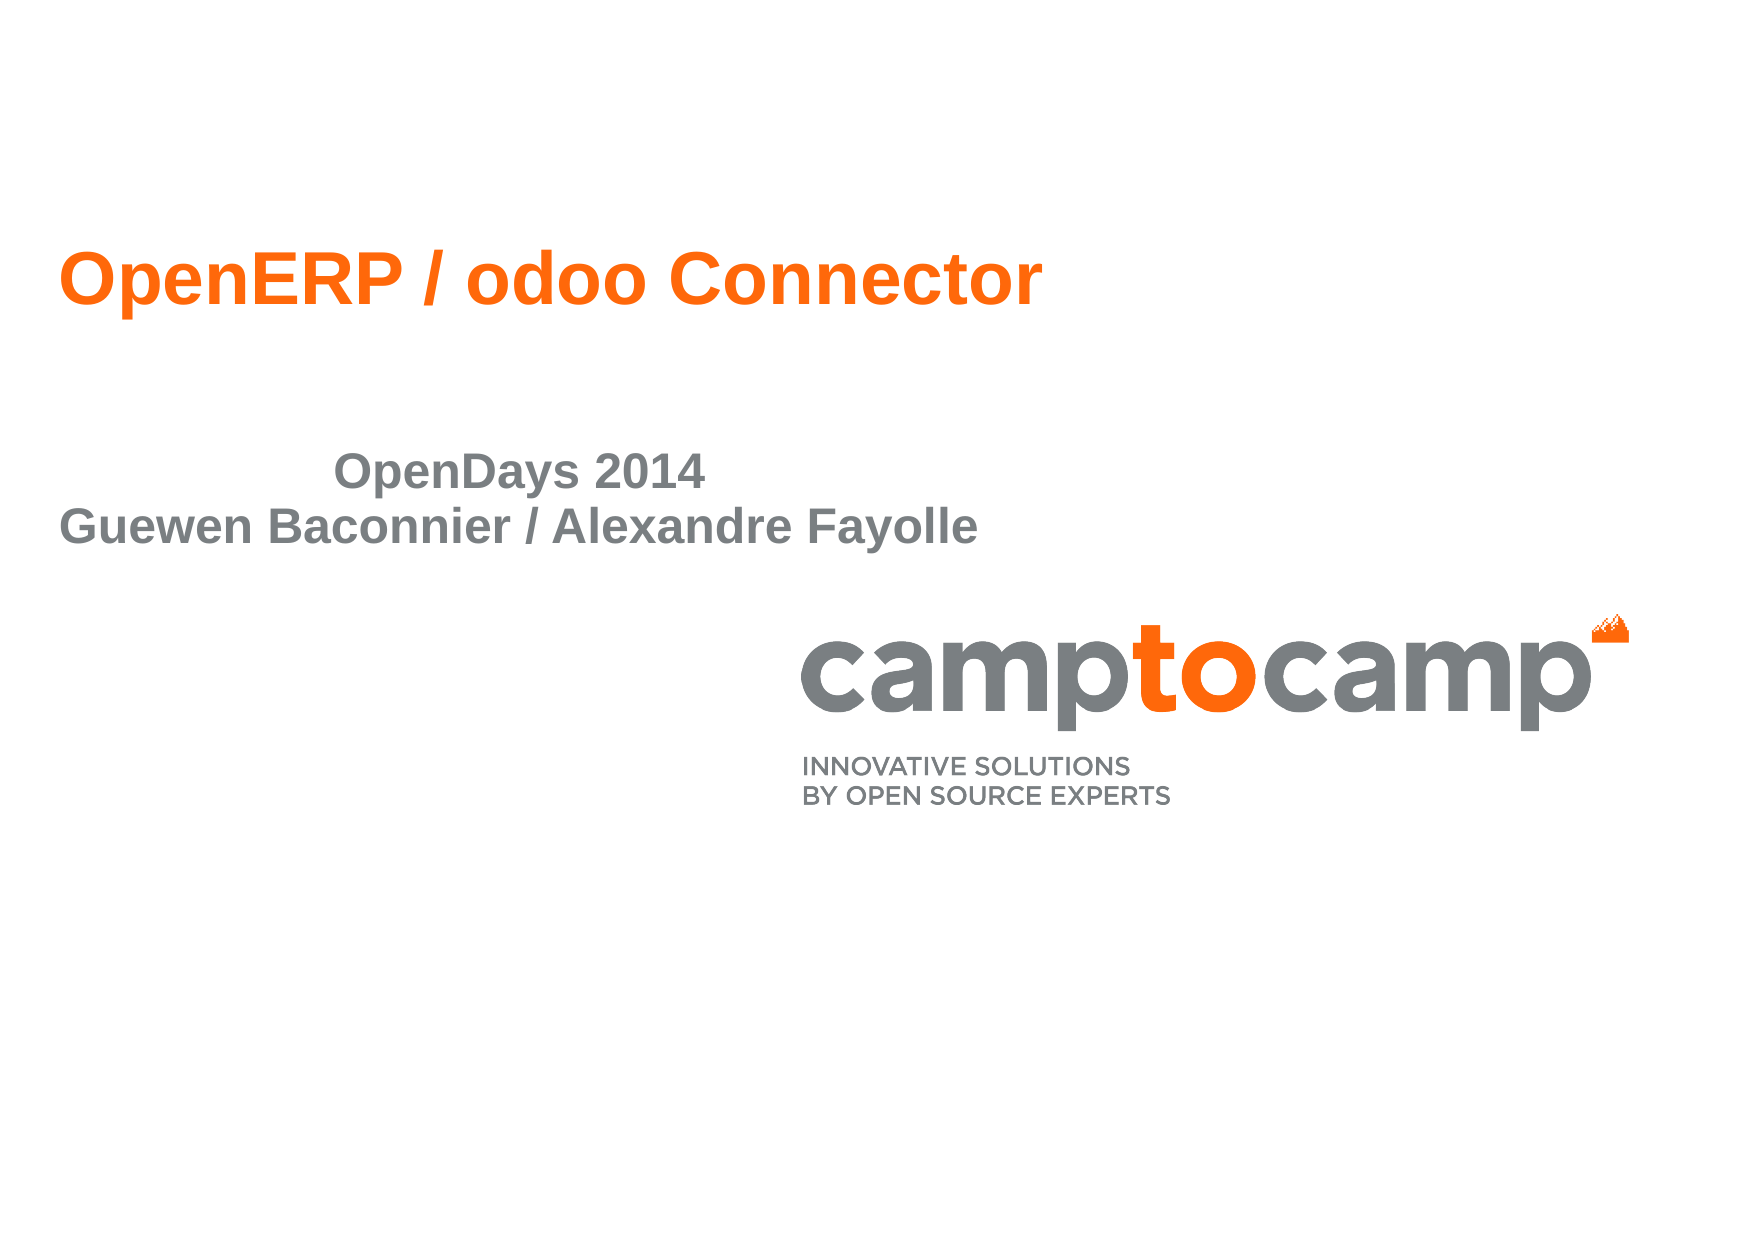

# OpenERP / odoo Connector
OpenDays 2014
Guewen Baconnier / Alexandre Fayolle